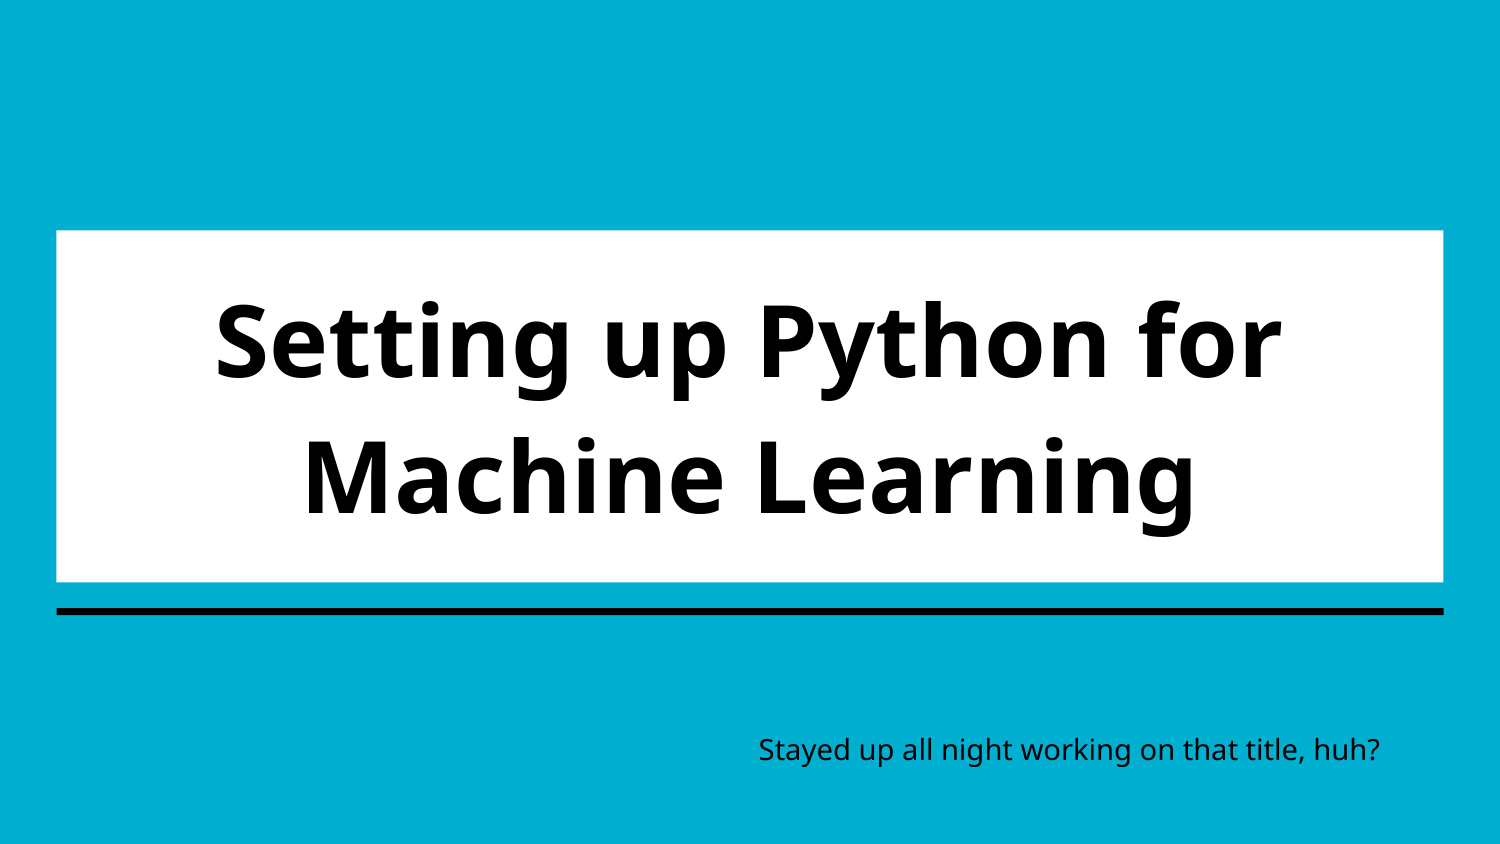

# Setting up Python for Machine Learning
Stayed up all night working on that title, huh?